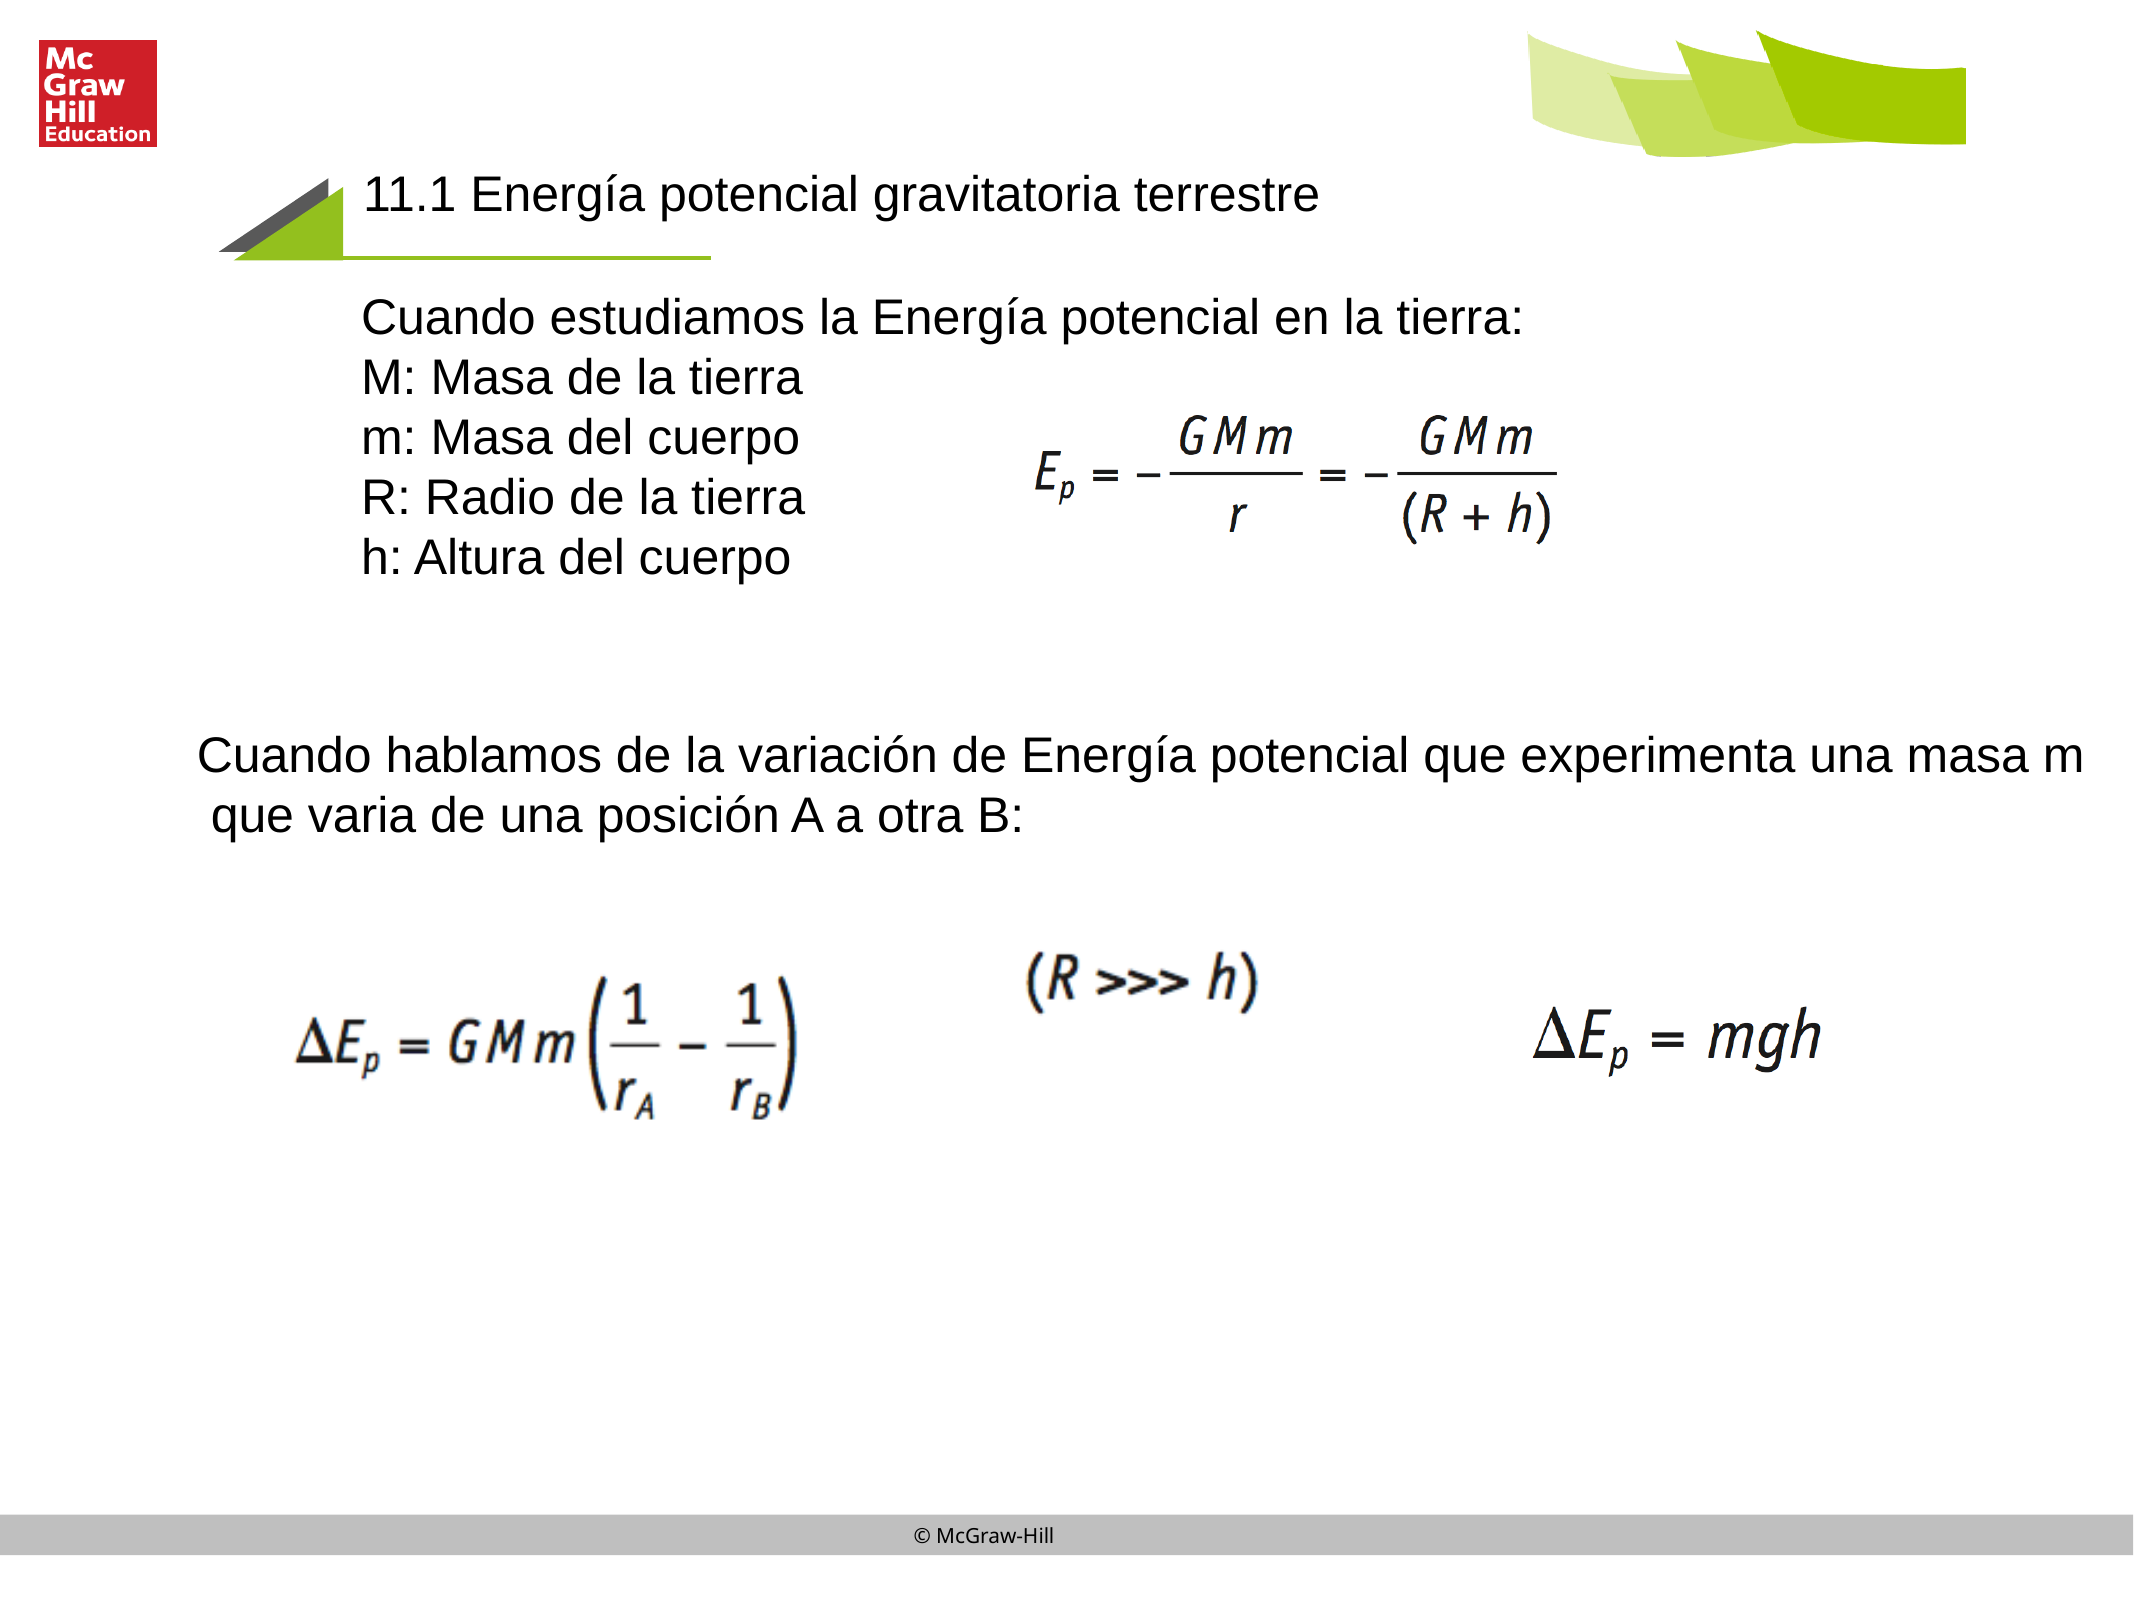

11.1 Energía potencial gravitatoria terrestre
Cuando estudiamos la Energía potencial en la tierra:
M: Masa de la tierra
m: Masa del cuerpo
R: Radio de la tierra
h: Altura del cuerpo
Cuando hablamos de la variación de Energía potencial que experimenta una masa m
 que varia de una posición A a otra B:
© McGraw-Hill